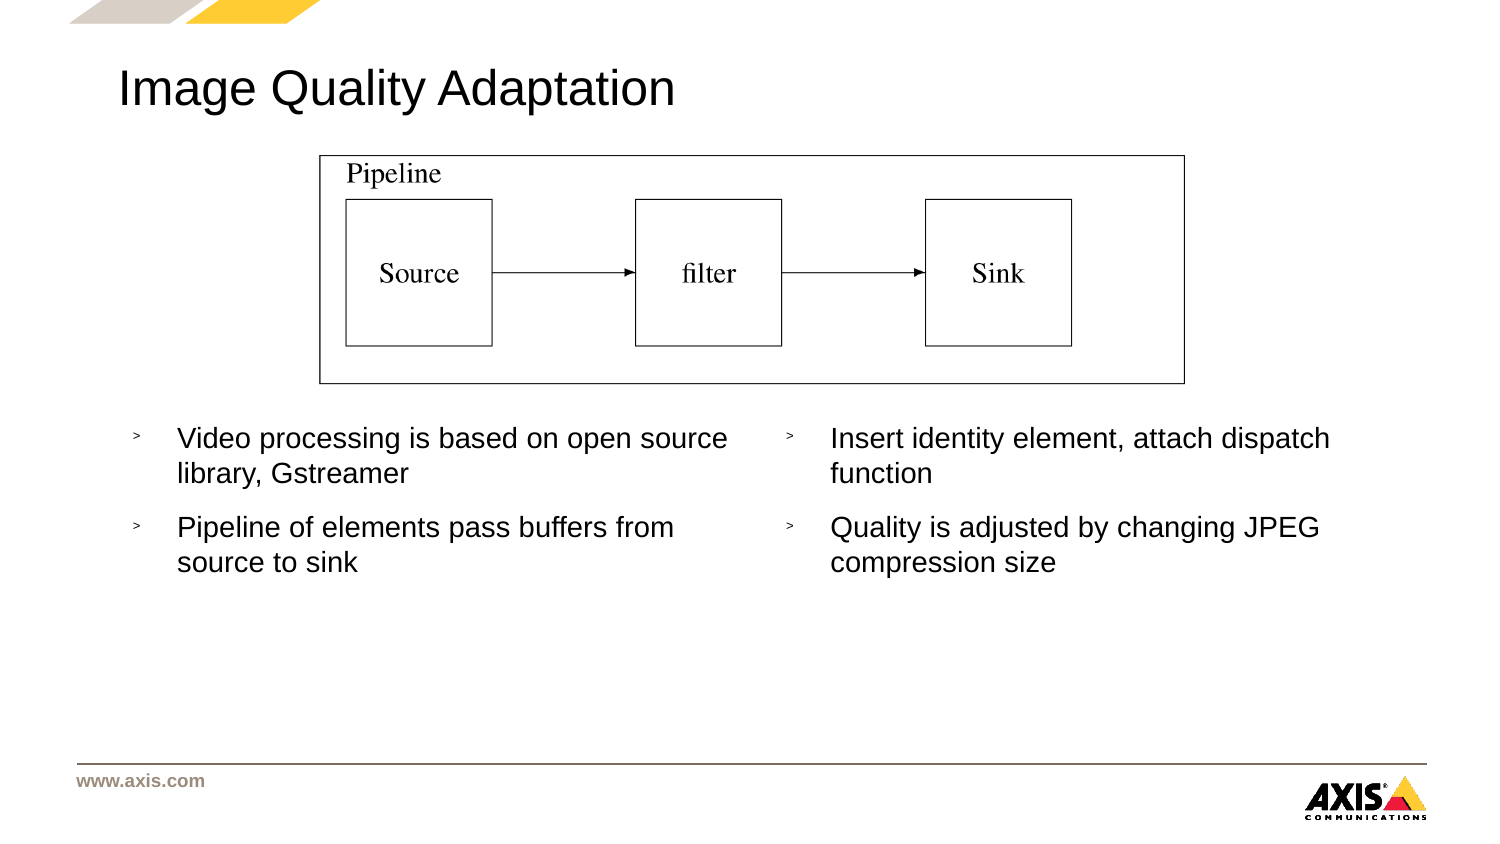

Image Quality Adaptation
# Video processing is based on open source library, Gstreamer
Pipeline of elements pass buffers from source to sink
Insert identity element, attach dispatch function
Quality is adjusted by changing JPEG compression size